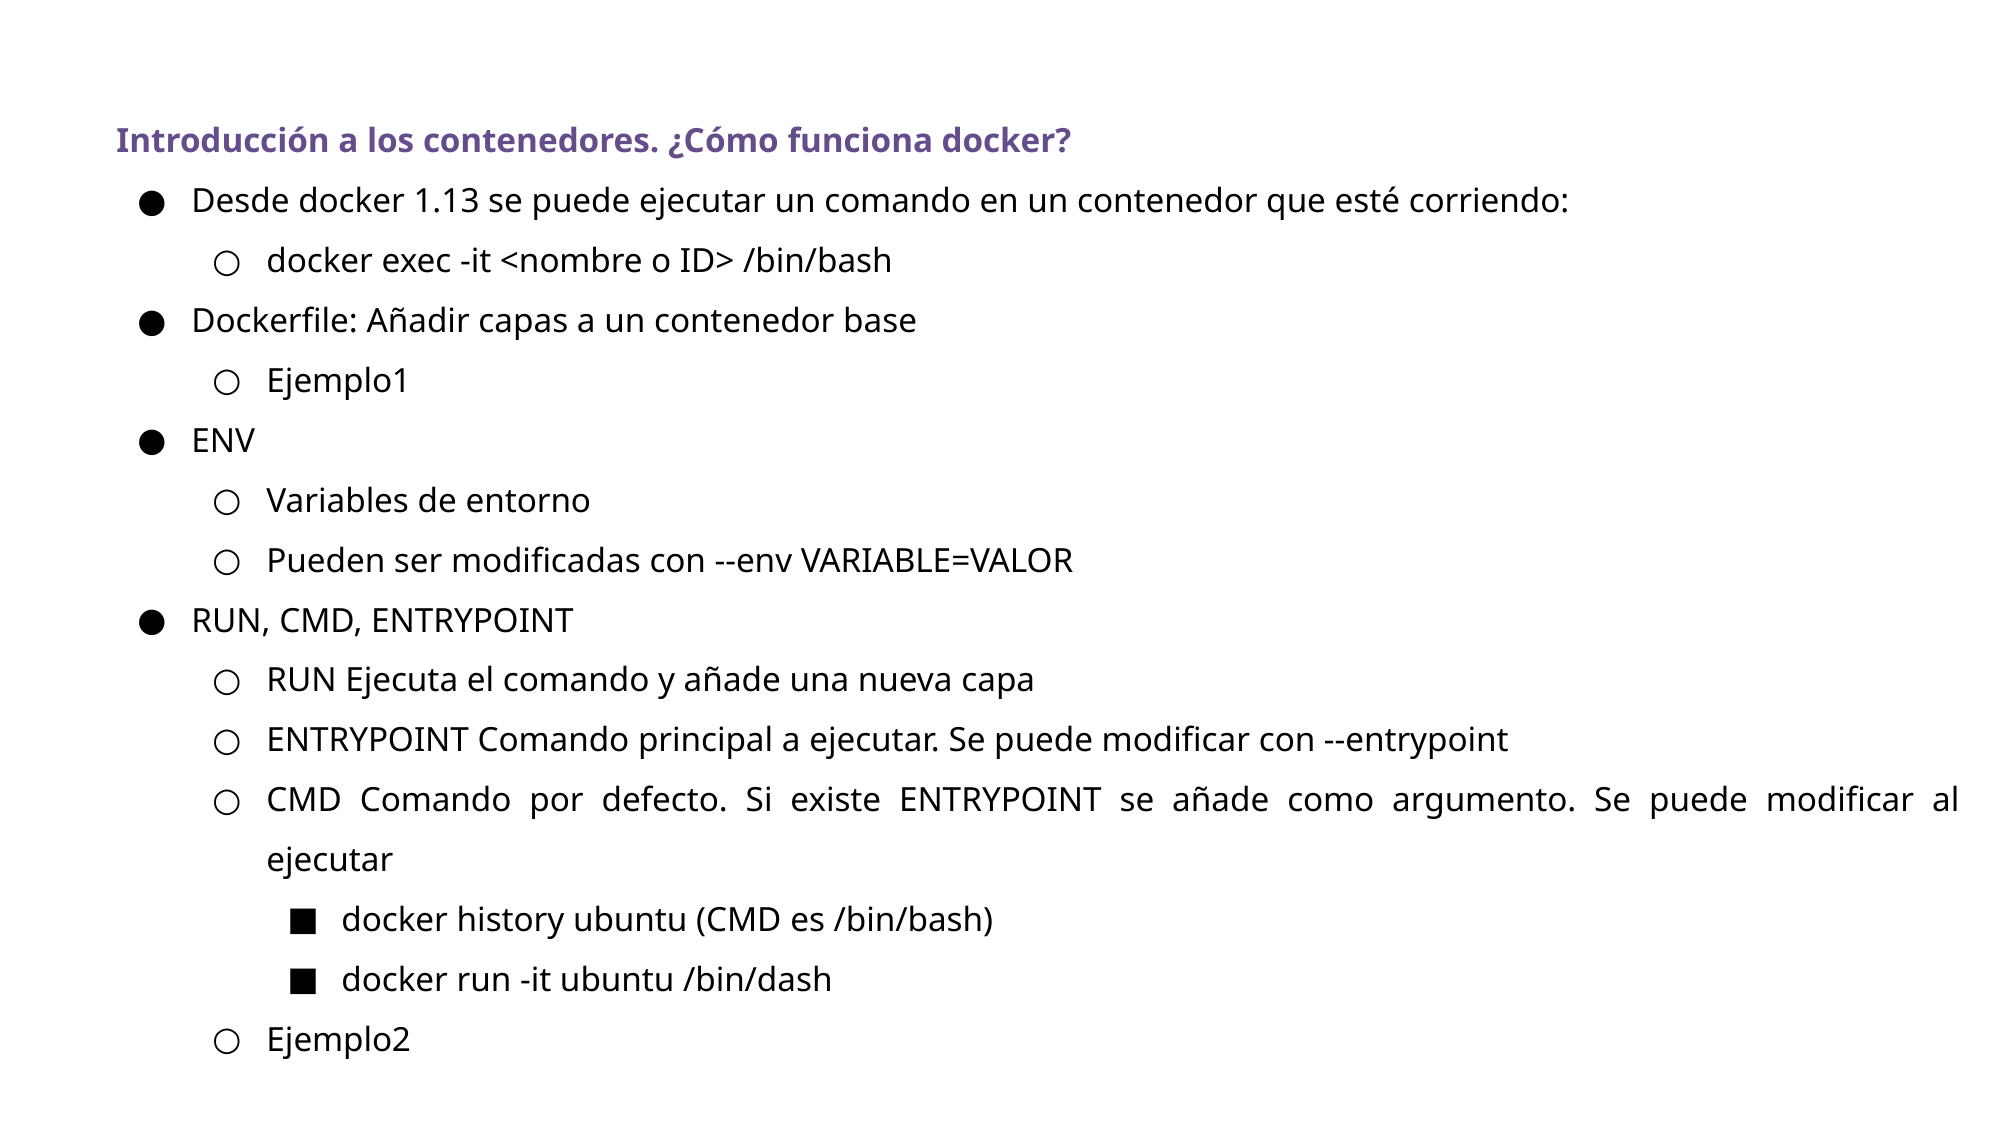

Introducción a los contenedores. ¿Cómo funciona docker?
Desde docker 1.13 se puede ejecutar un comando en un contenedor que esté corriendo:
docker exec -it <nombre o ID> /bin/bash
Dockerfile: Añadir capas a un contenedor base
Ejemplo1
ENV
Variables de entorno
Pueden ser modificadas con --env VARIABLE=VALOR
RUN, CMD, ENTRYPOINT
RUN Ejecuta el comando y añade una nueva capa
ENTRYPOINT Comando principal a ejecutar. Se puede modificar con --entrypoint
CMD Comando por defecto. Si existe ENTRYPOINT se añade como argumento. Se puede modificar al ejecutar
docker history ubuntu (CMD es /bin/bash)
docker run -it ubuntu /bin/dash
Ejemplo2